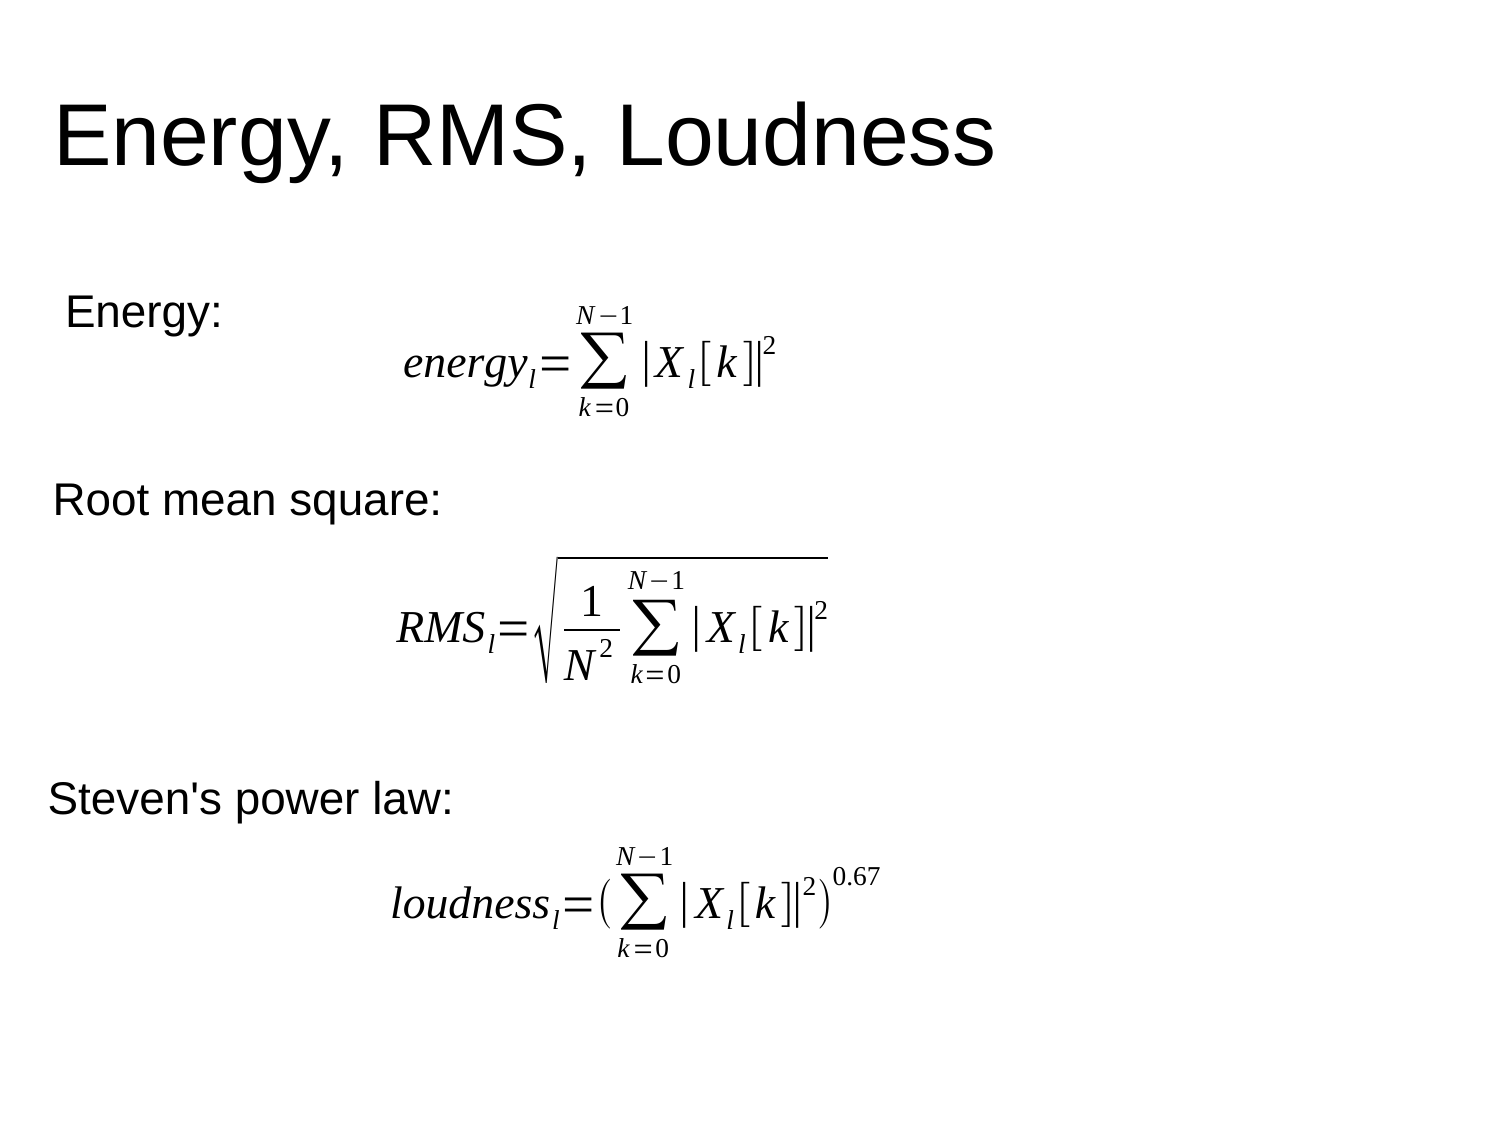

# Energy, RMS, Loudness
Energy:
Root mean square:
Steven's power law: